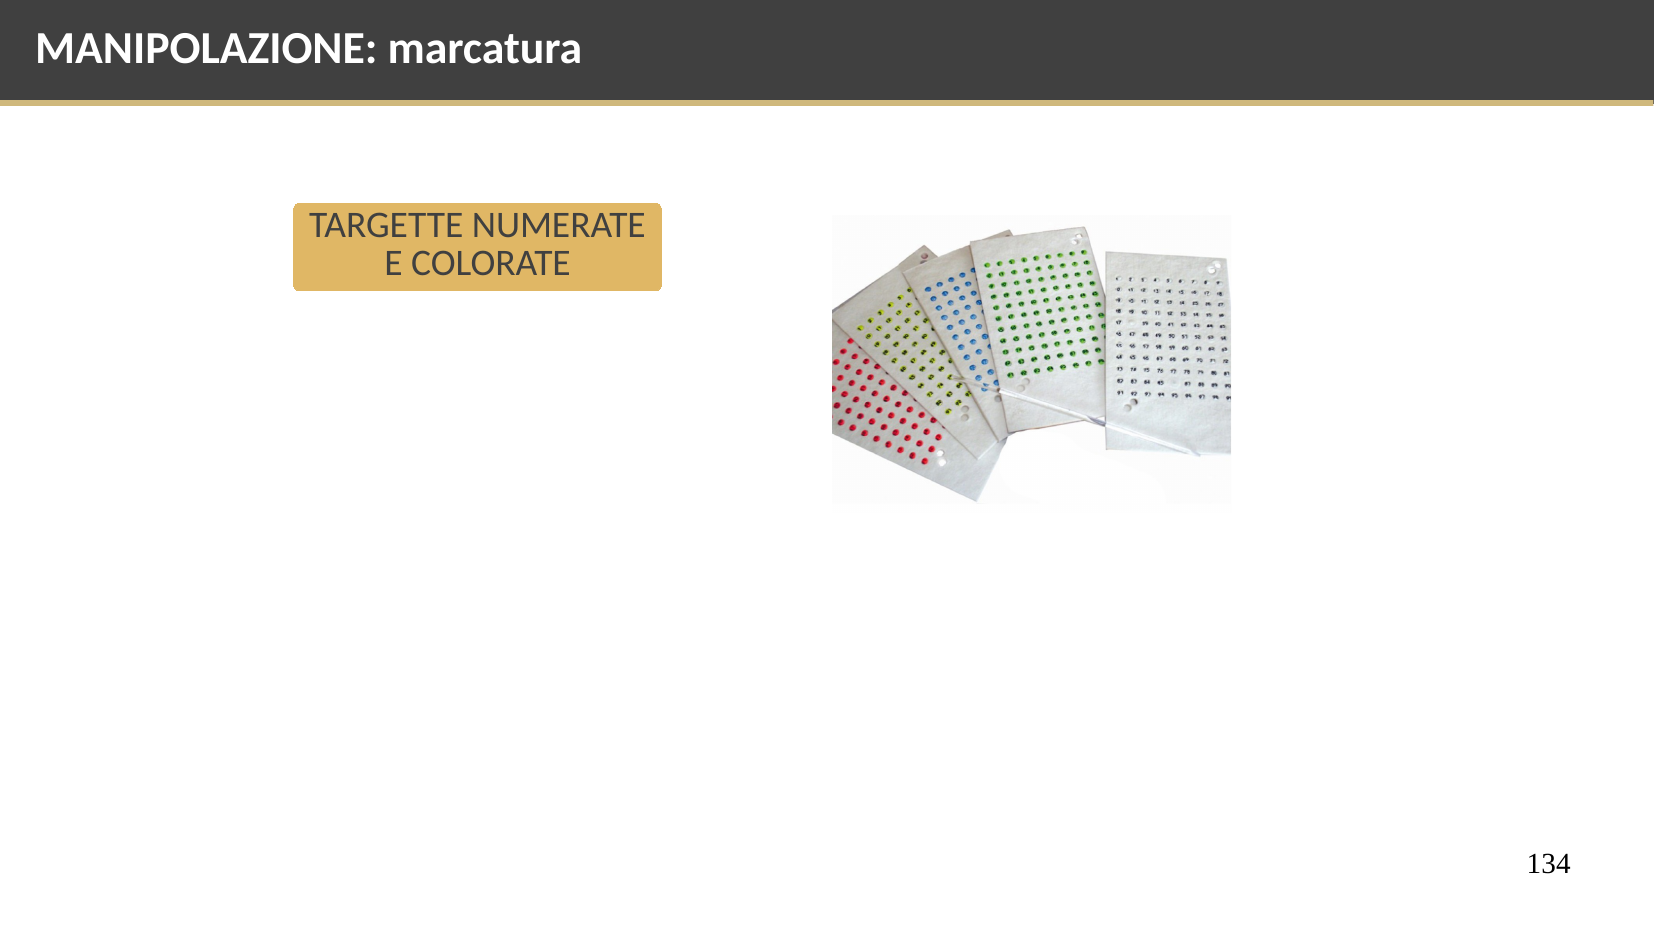

MANIPOLAZIONE: marcatura
TARGETTE NUMERATE
E COLORATE
134